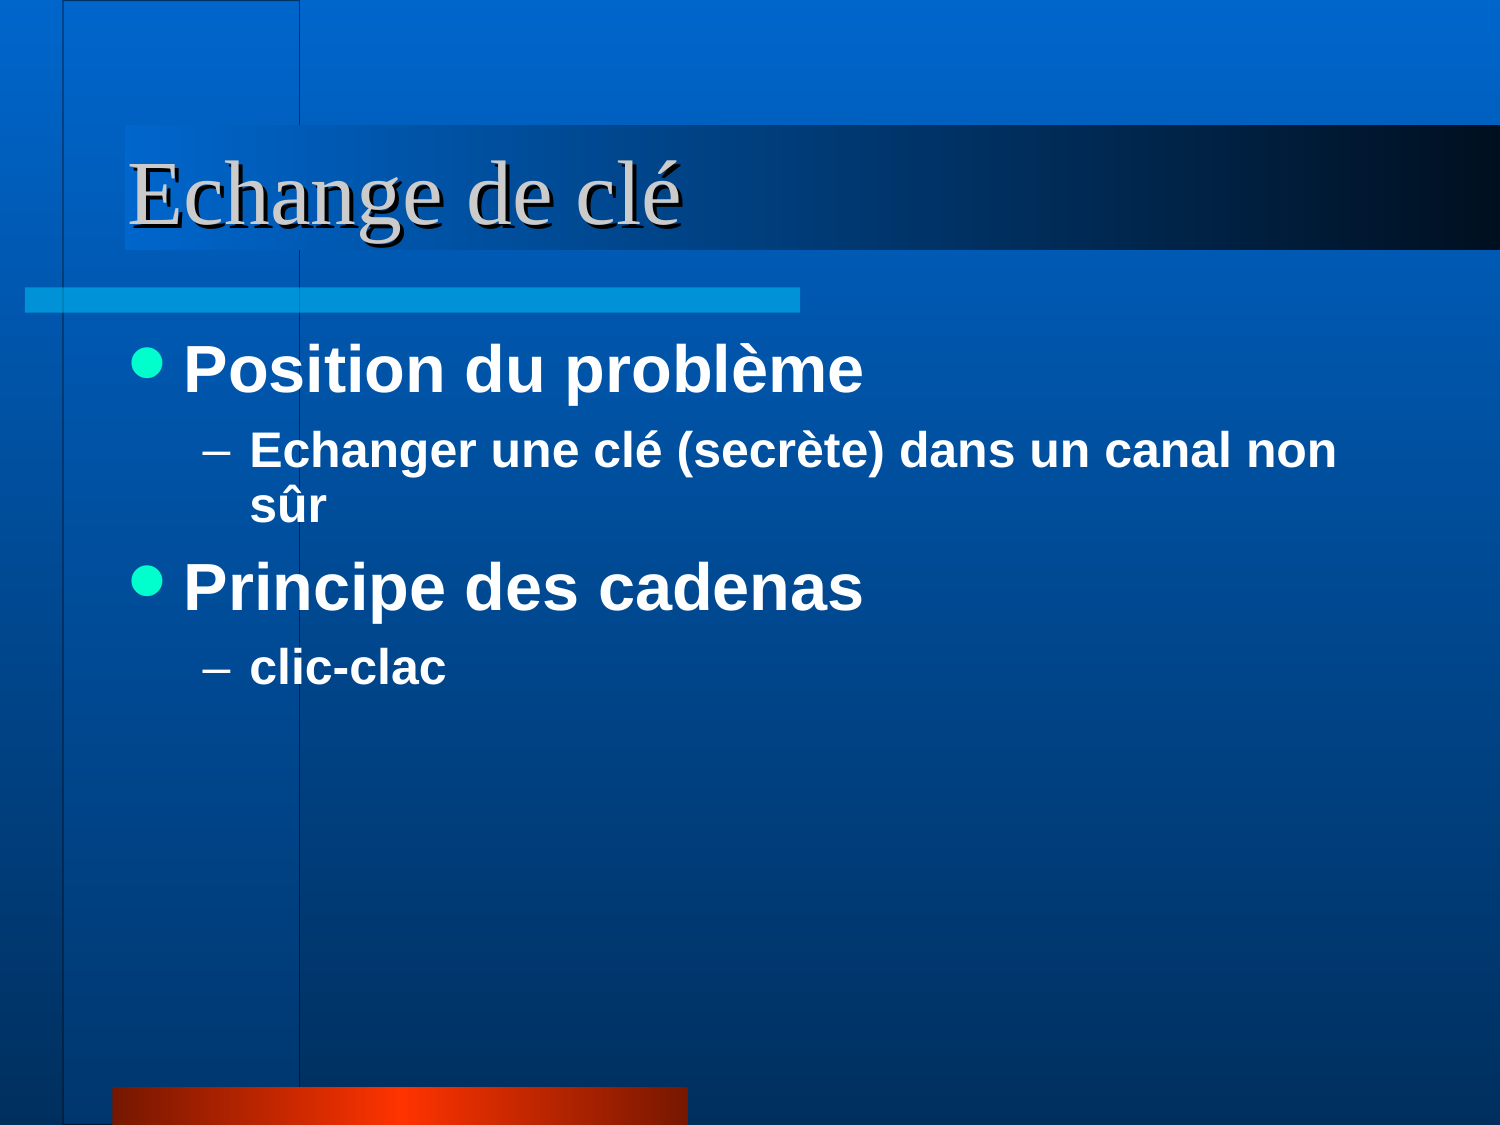

# Echange de clé
Position du problème
Echanger une clé (secrète) dans un canal non sûr
Principe des cadenas
clic-clac